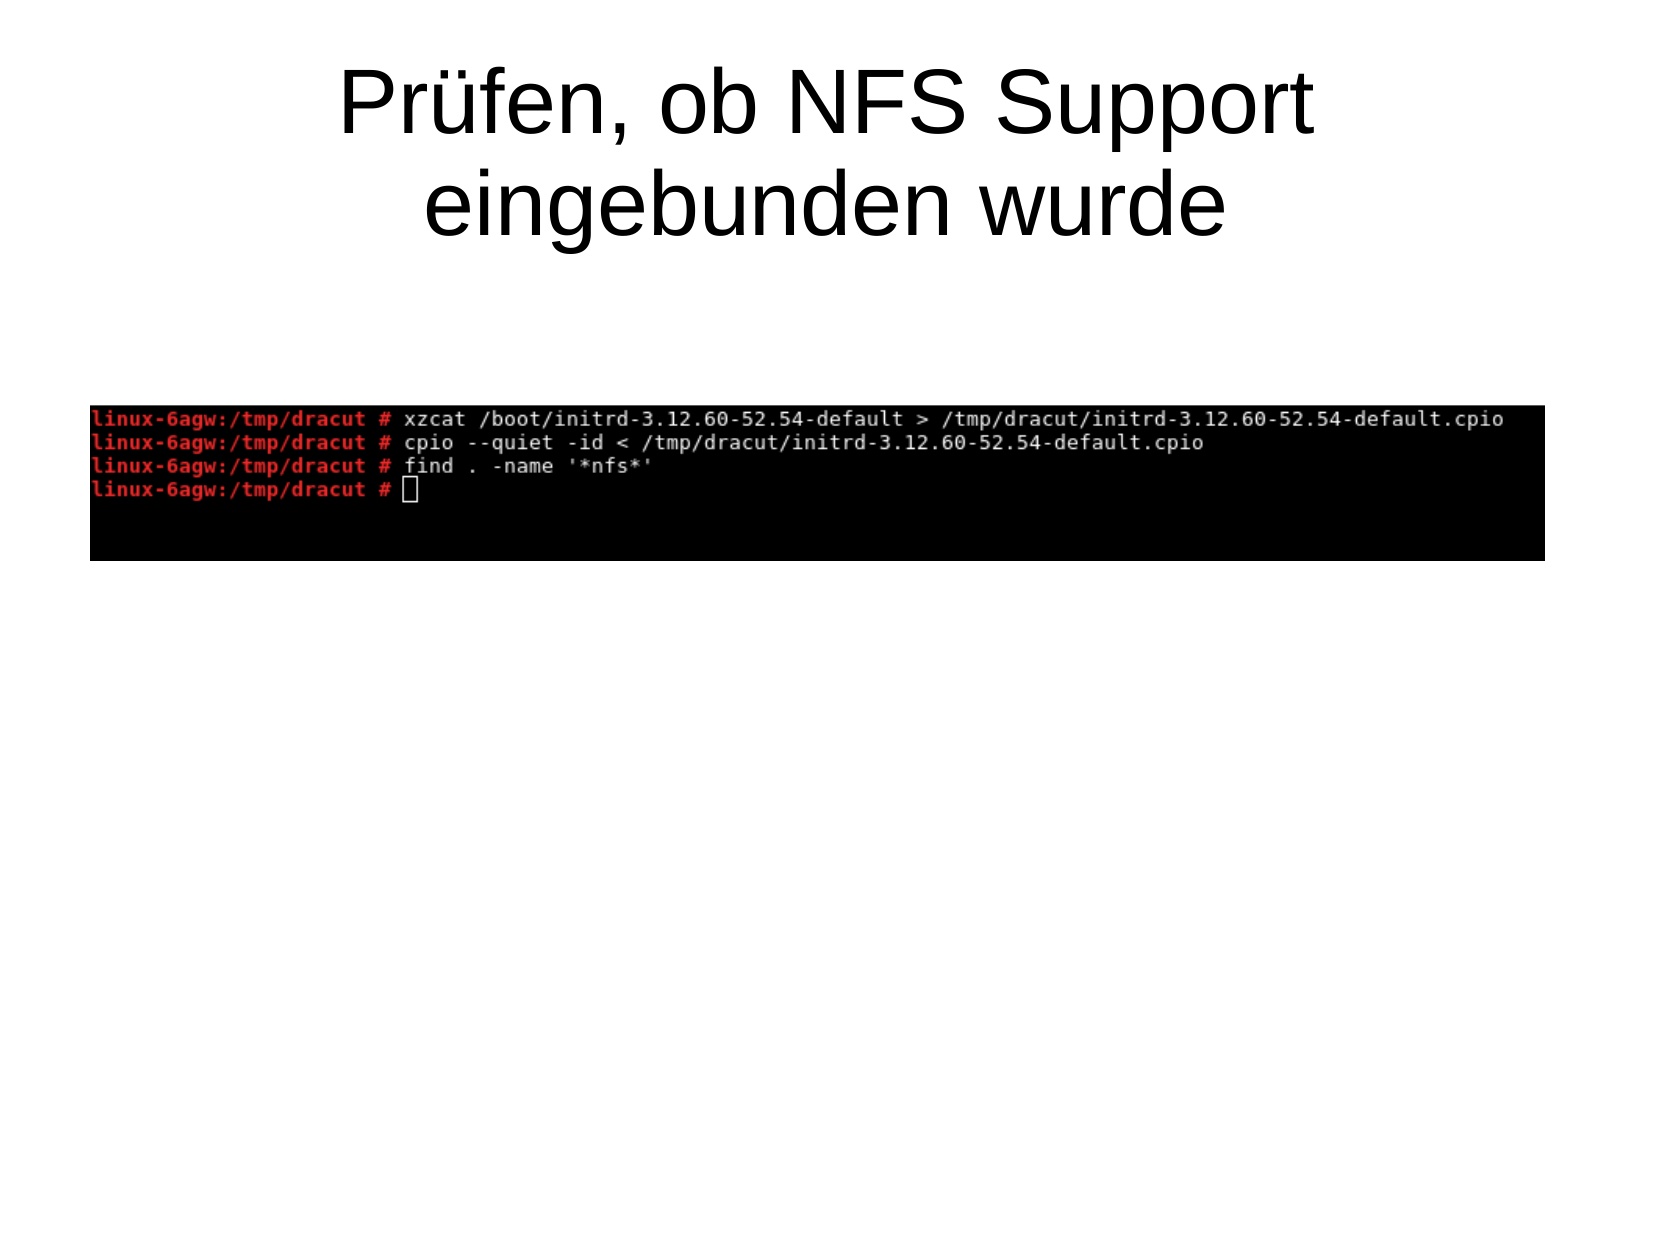

# Prüfen, ob NFS Support eingebunden wurde